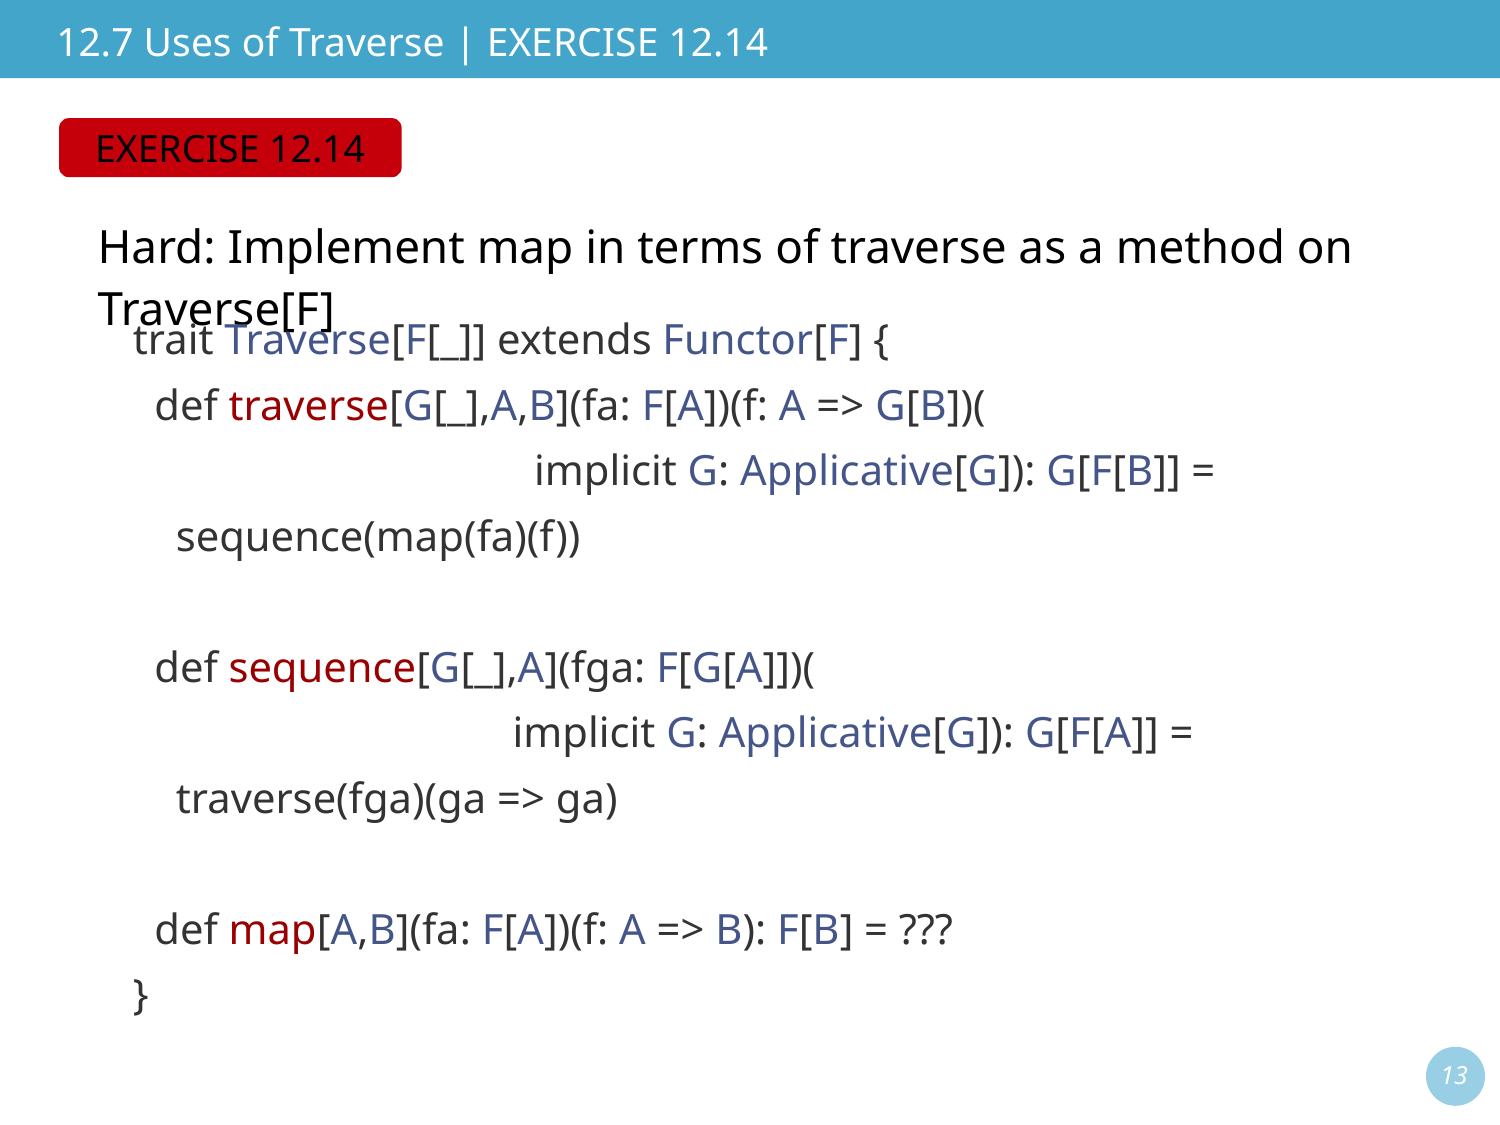

# 12.7 Uses of Traverse | EXERCISE 12.14
EXERCISE 12.14
Hard: Implement map in terms of traverse as a method on Traverse[F]
trait Traverse[F[_]] extends Functor[F] {
 def traverse[G[_],A,B](fa: F[A])(f: A => G[B])(
					 implicit G: Applicative[G]): G[F[B]] =
 sequence(map(fa)(f))
 def sequence[G[_],A](fga: F[G[A]])(
					 implicit G: Applicative[G]): G[F[A]] =
 traverse(fga)(ga => ga)
 def map[A,B](fa: F[A])(f: A => B): F[B] = ???
}